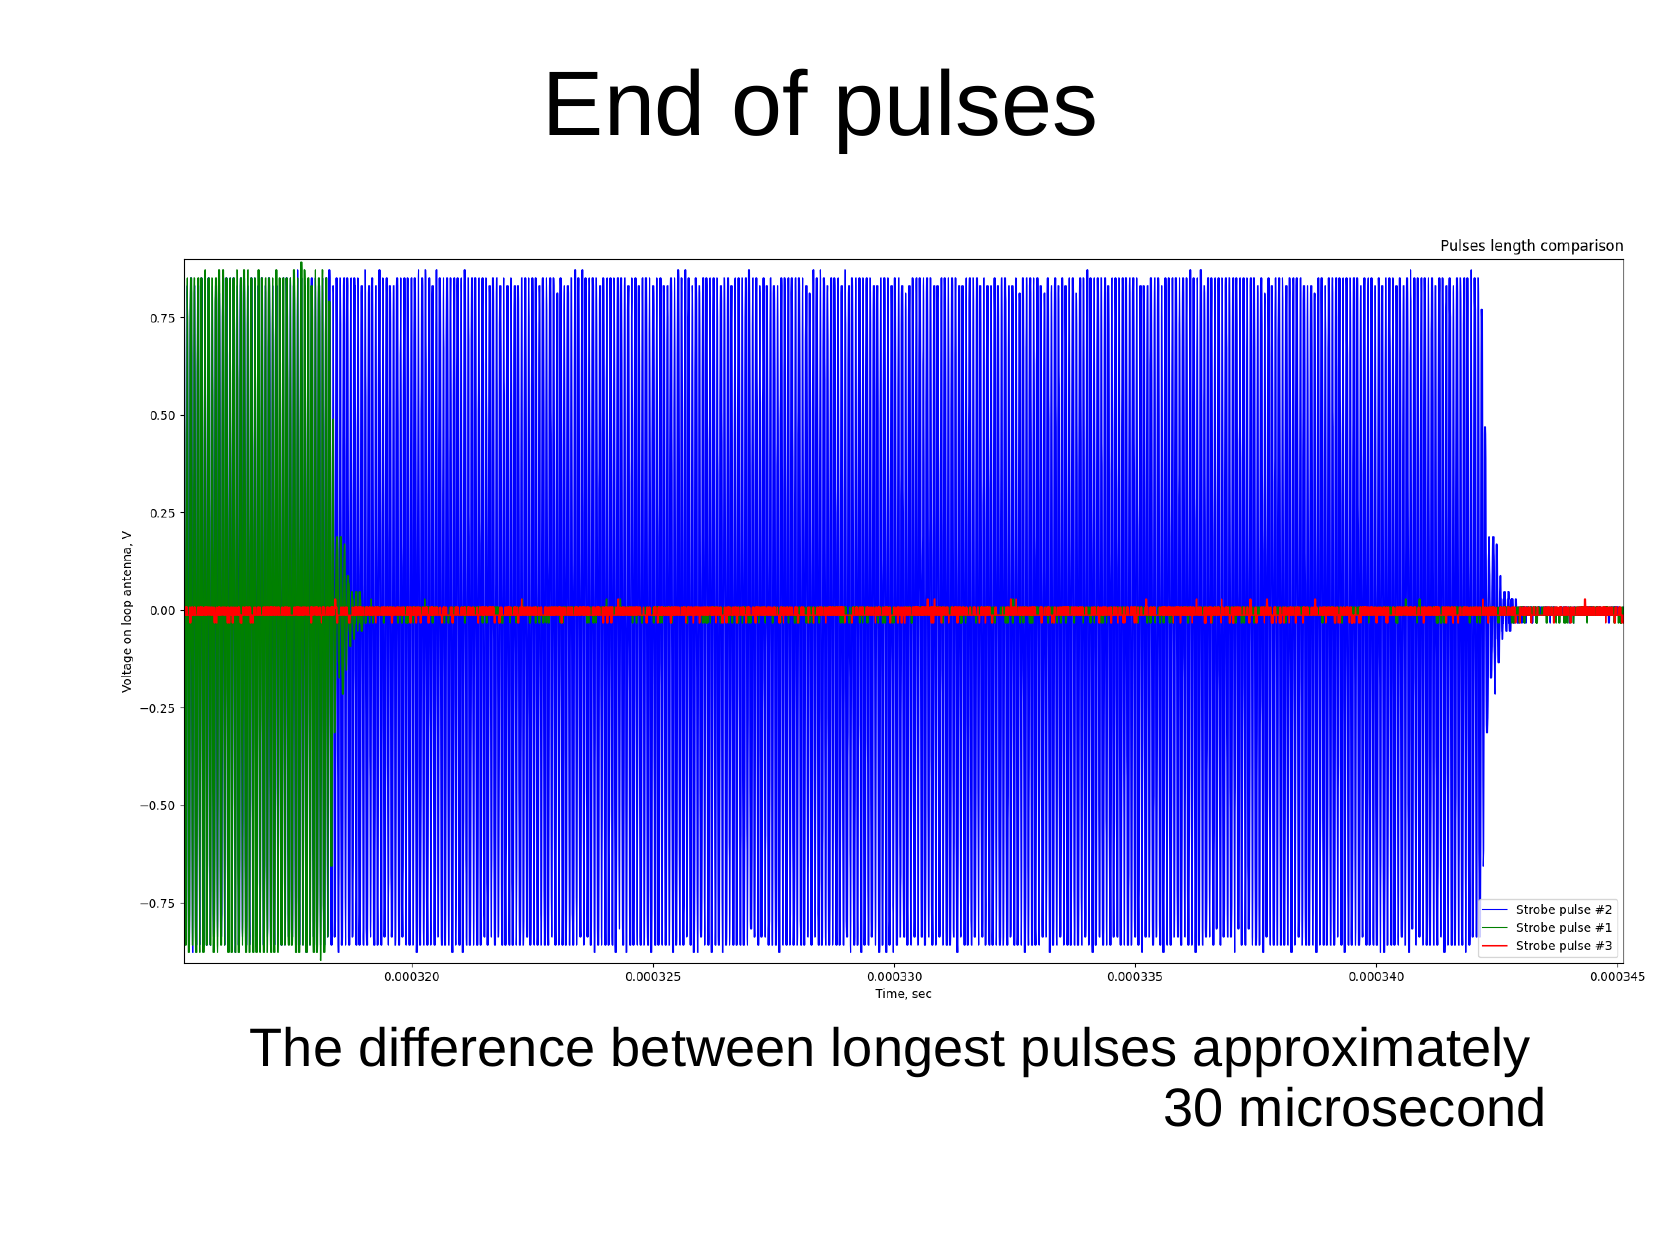

# End of pulses
The difference between longest pulses approximately
30 microsecond